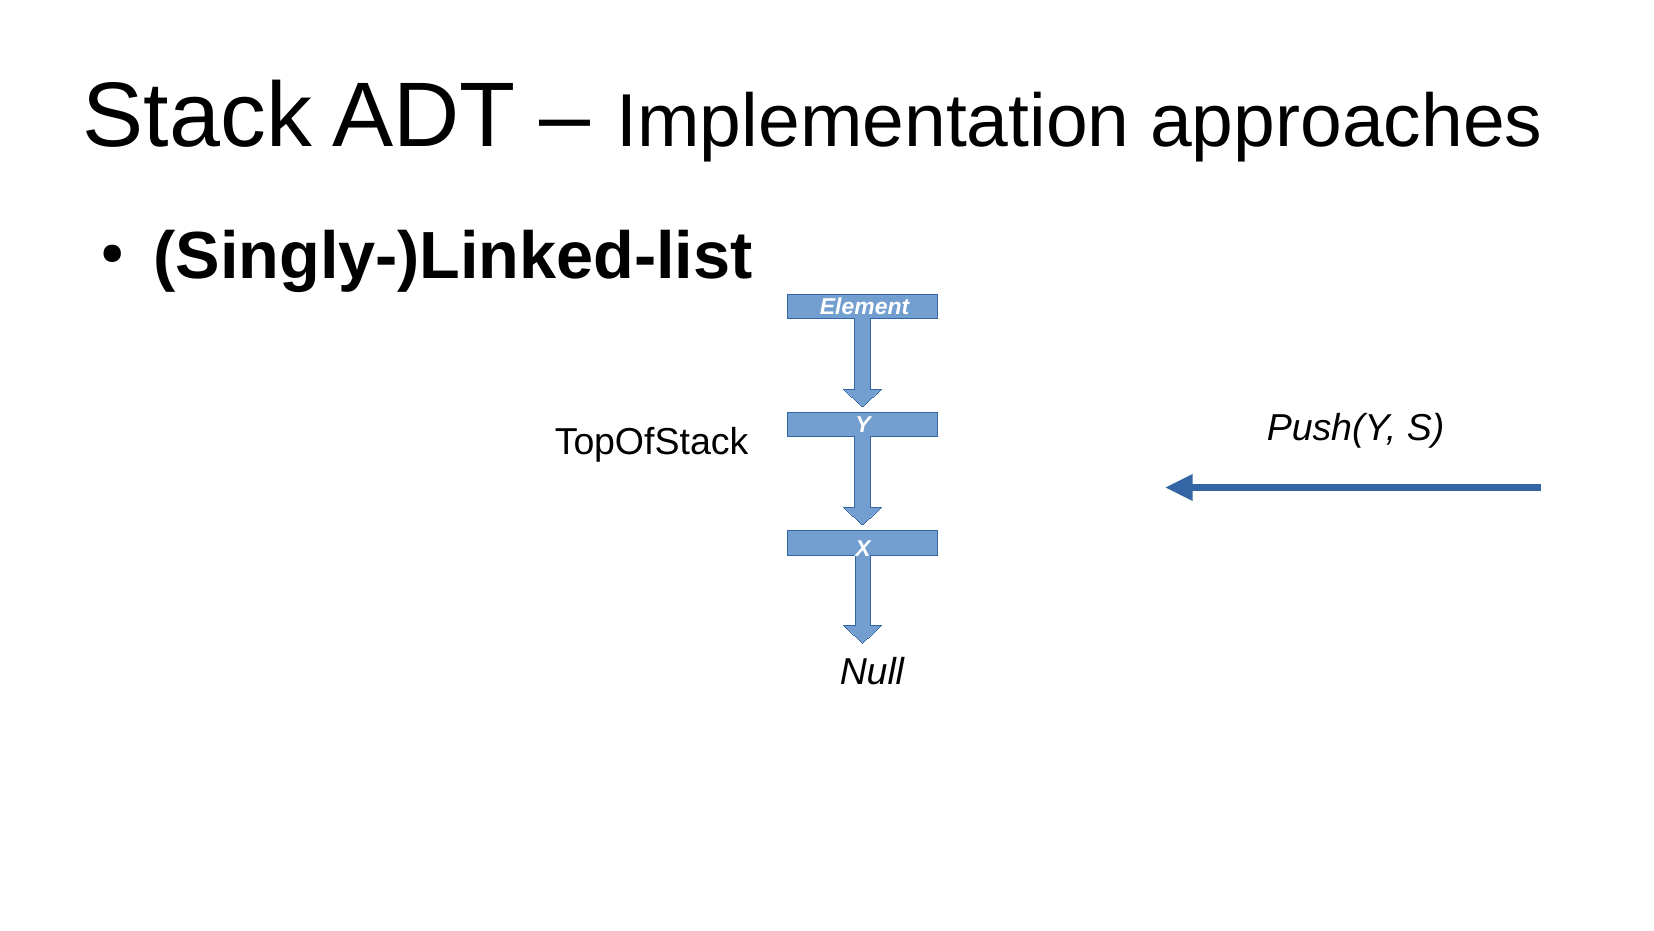

# Stack ADT – Implementation approaches
(Singly-)Linked-list
Element
Push(Y, S)
Y
TopOfStack
X
Null